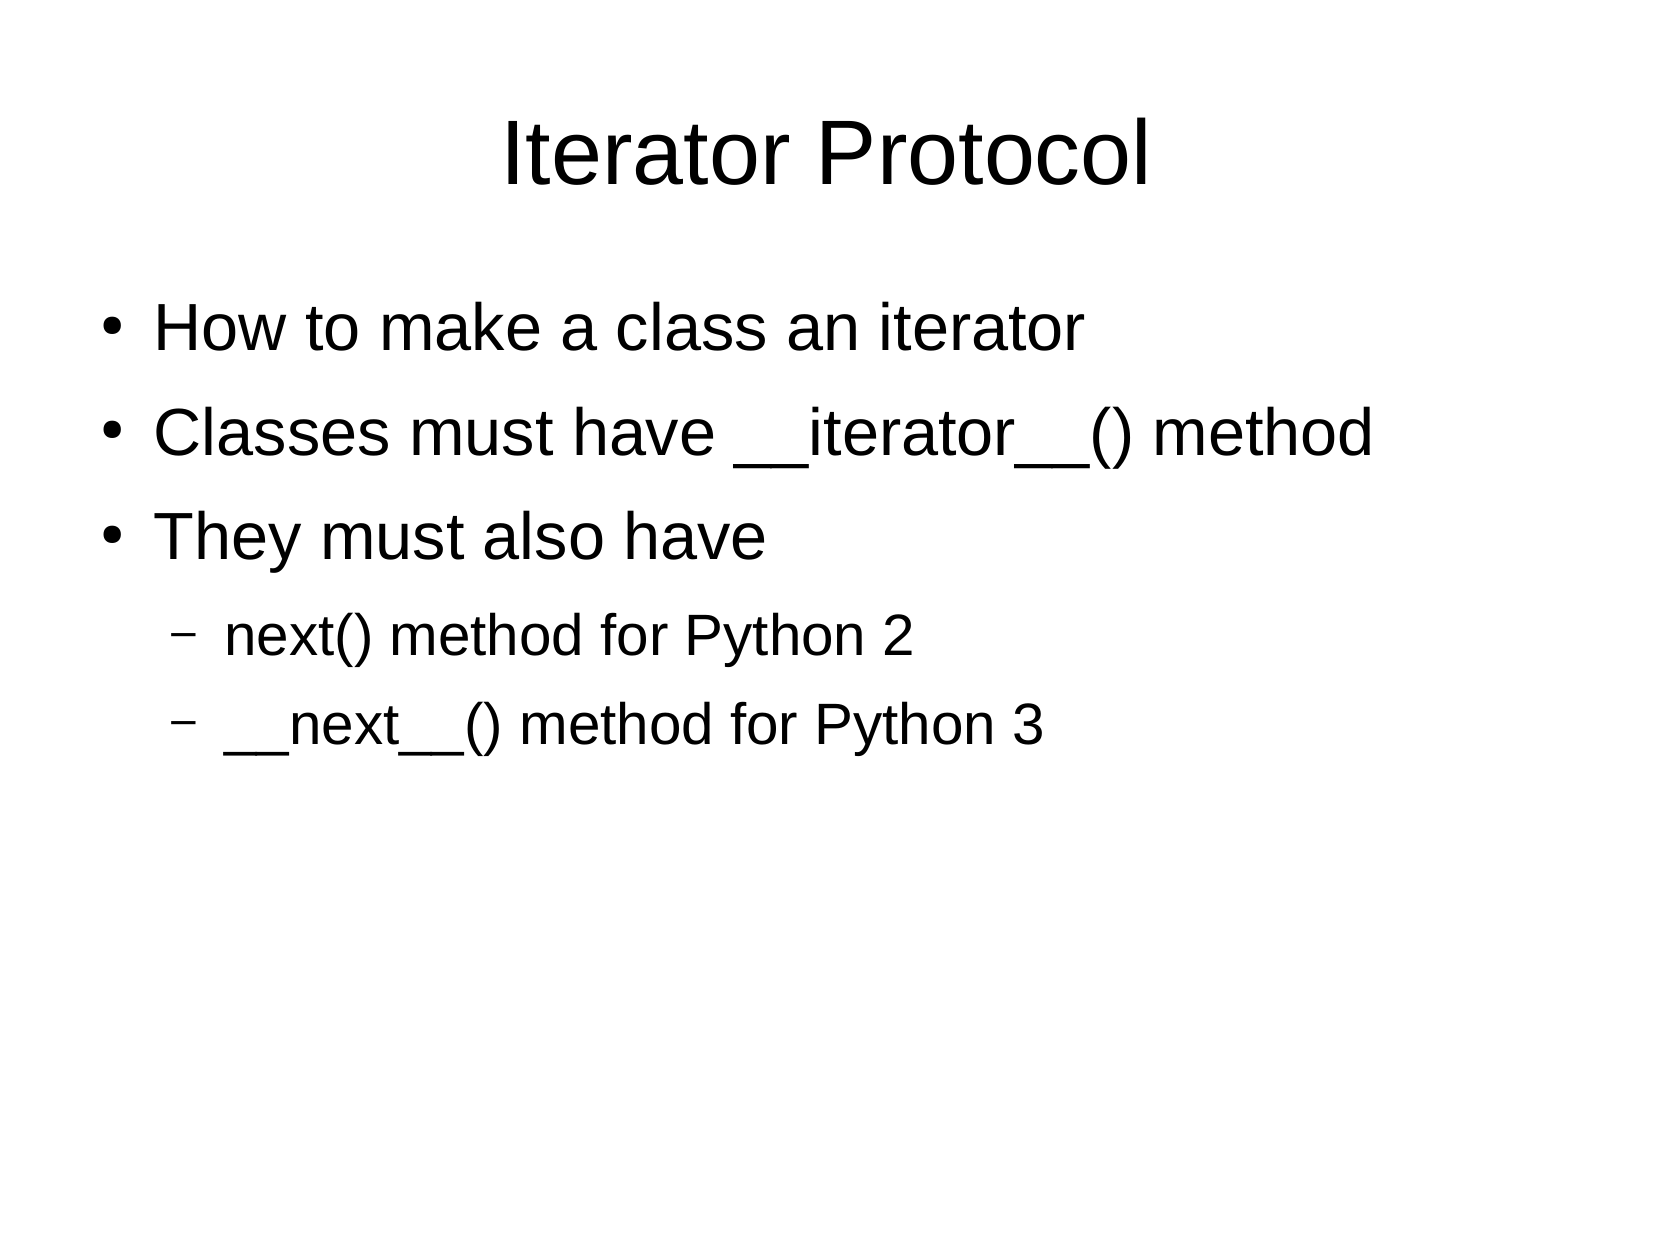

# Iterator Protocol
How to make a class an iterator
Classes must have __iterator__() method
They must also have
next() method for Python 2
__next__() method for Python 3